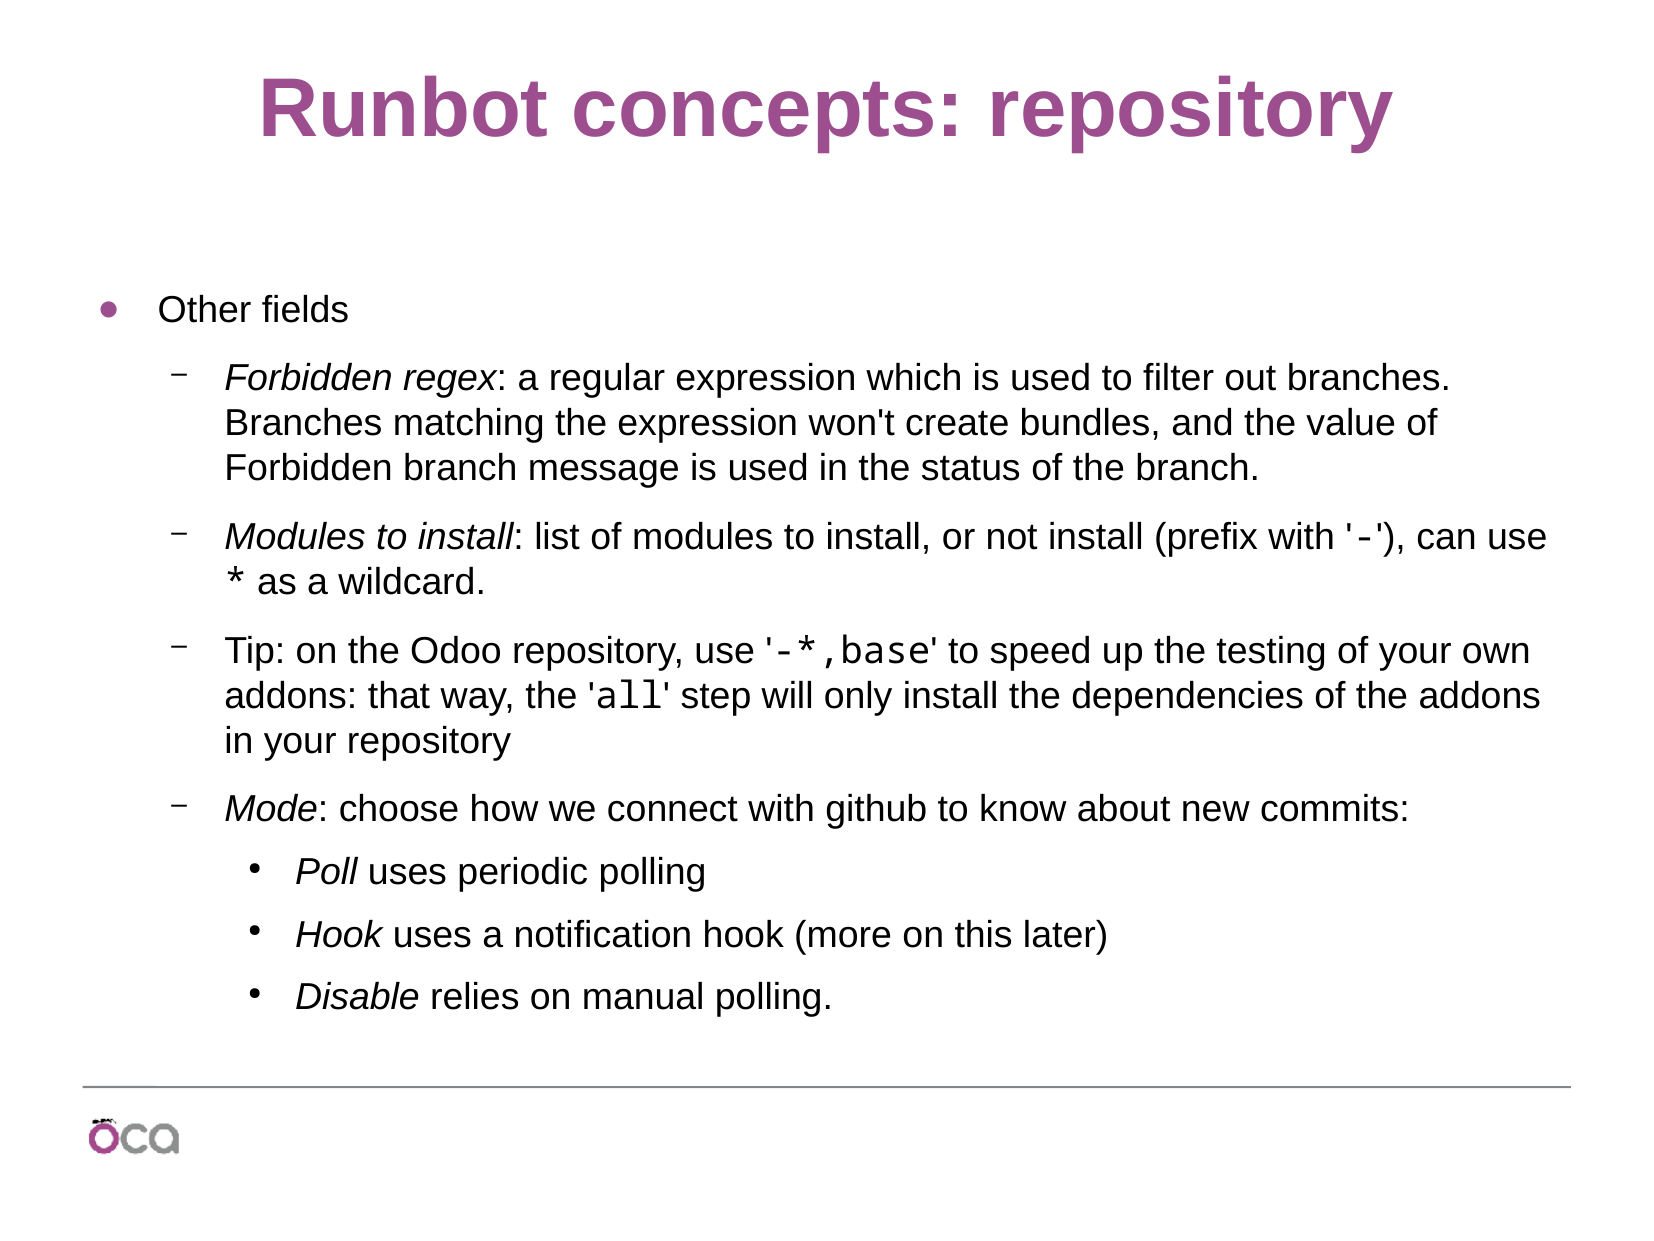

# Runbot concepts: repository
Other fields
Forbidden regex: a regular expression which is used to filter out branches. Branches matching the expression won't create bundles, and the value of Forbidden branch message is used in the status of the branch.
Modules to install: list of modules to install, or not install (prefix with '-'), can use * as a wildcard.
Tip: on the Odoo repository, use '-*,base' to speed up the testing of your own addons: that way, the 'all' step will only install the dependencies of the addons in your repository
Mode: choose how we connect with github to know about new commits:
Poll uses periodic polling
Hook uses a notification hook (more on this later)
Disable relies on manual polling.